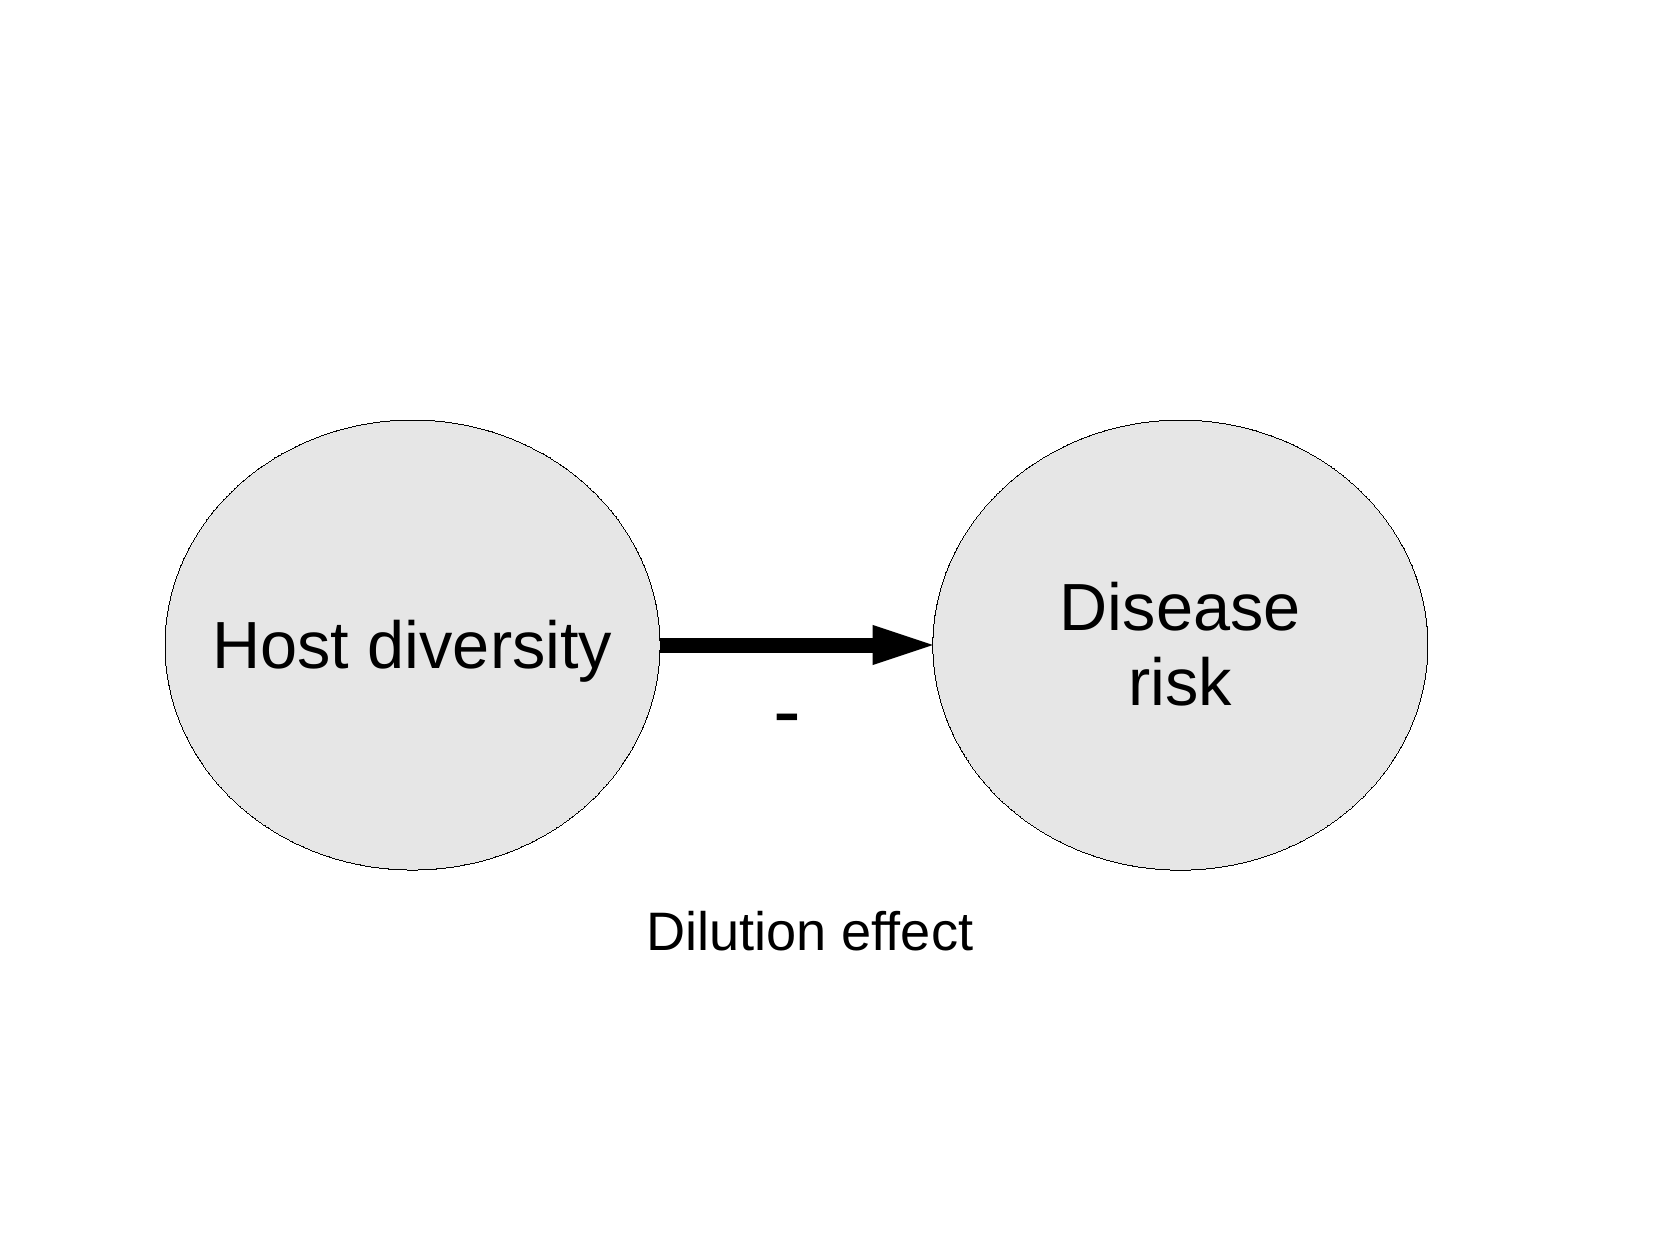

Host diversity
Disease
risk
-
Dilution effect